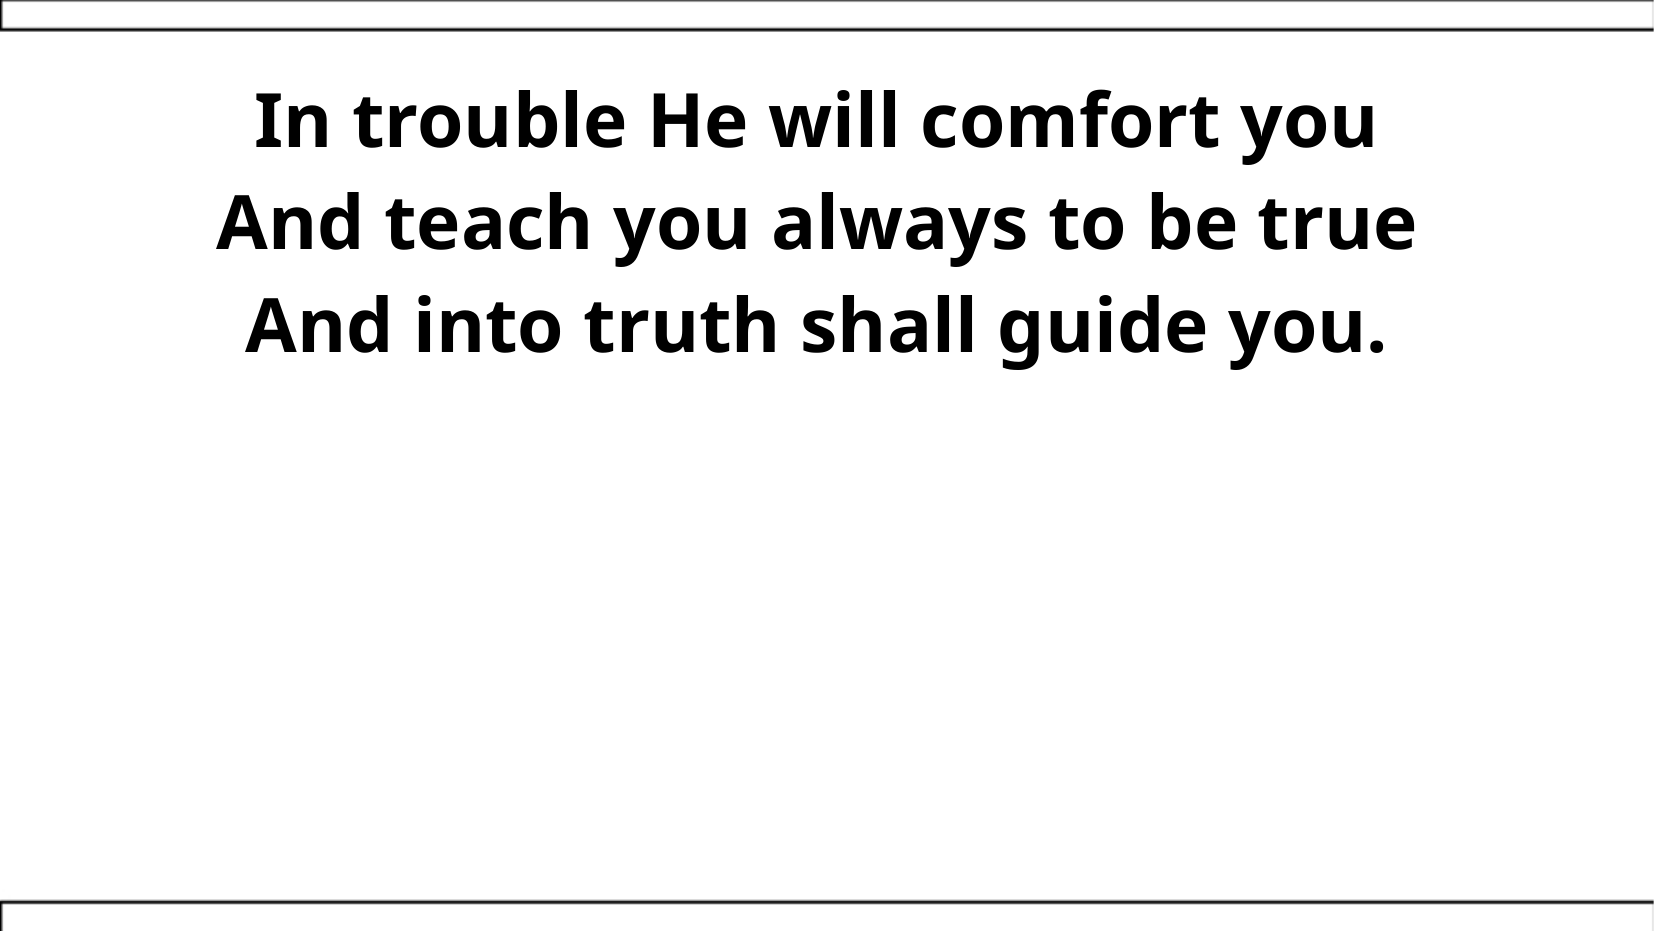

In trouble He will comfort you
And teach you always to be true
And into truth shall guide you.